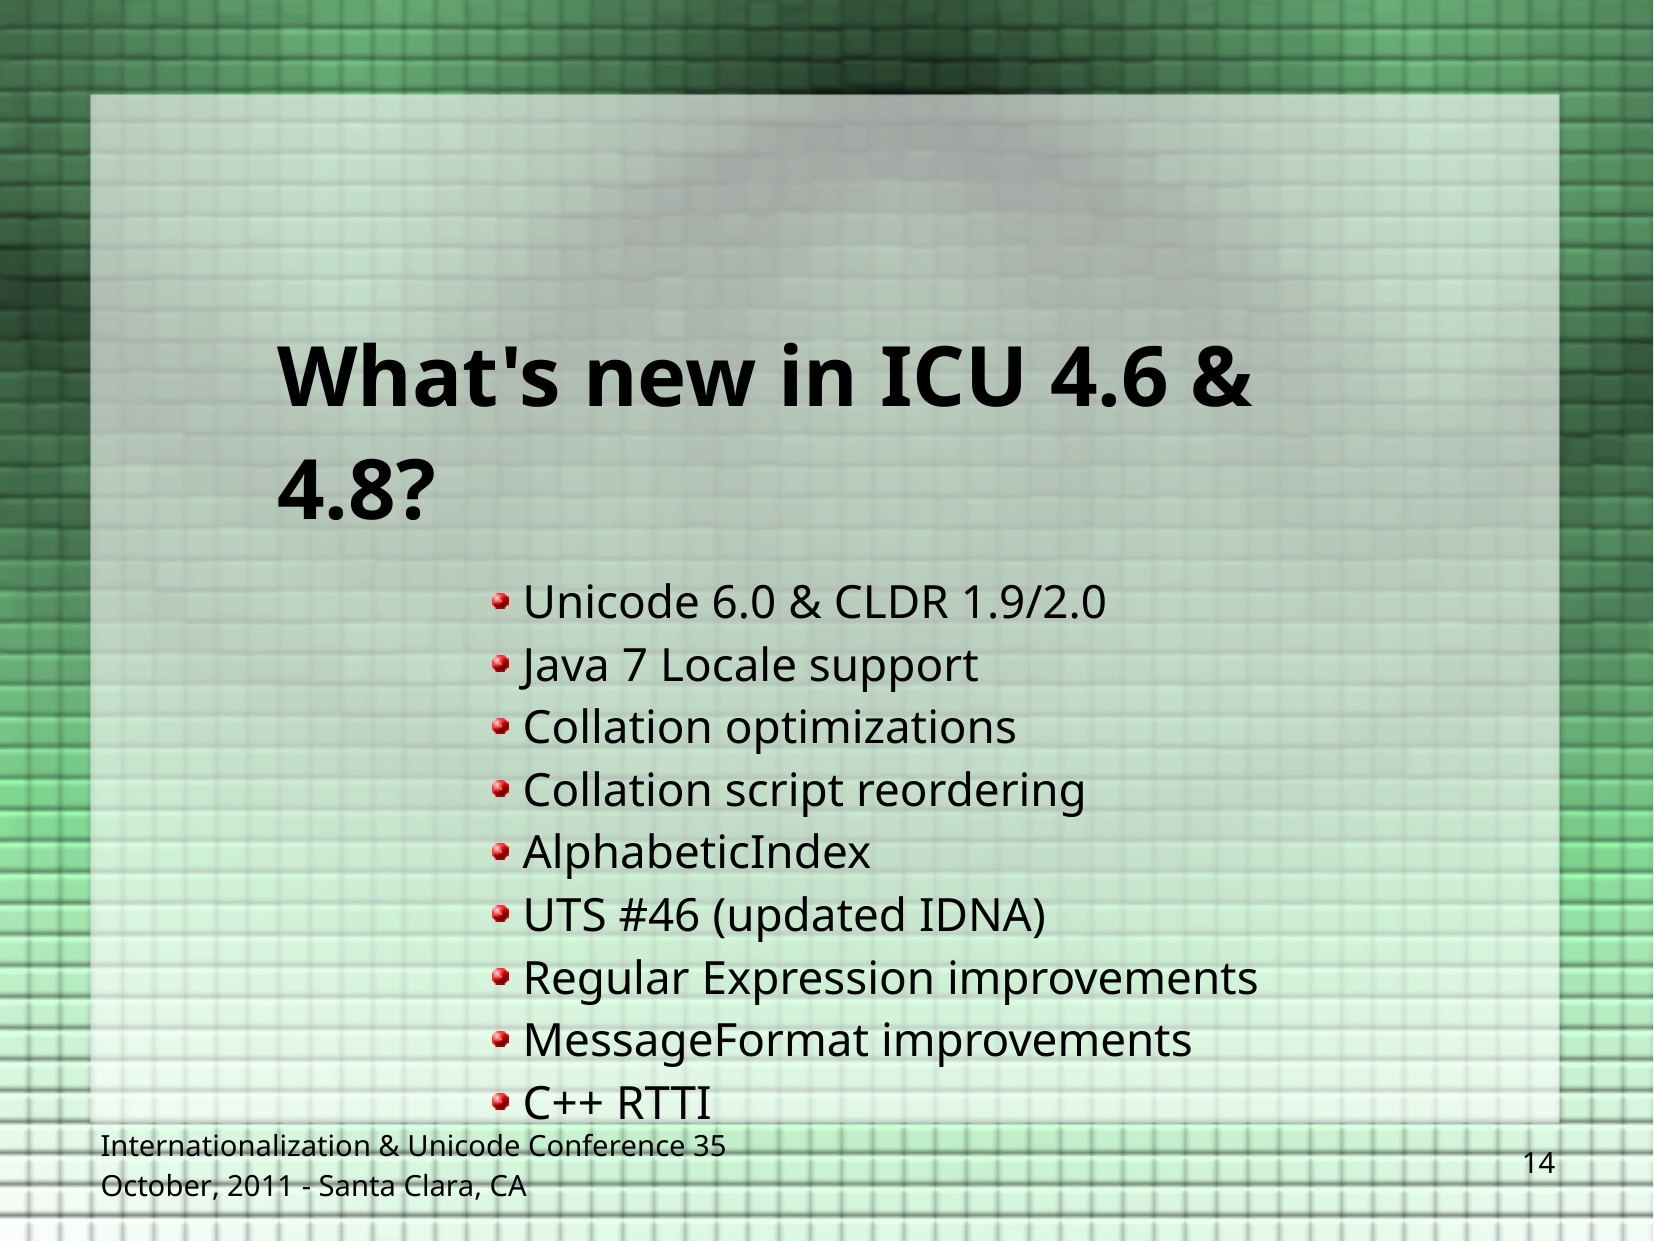

What's new in ICU 4.6 & 4.8?
Unicode 6.0 & CLDR 1.9/2.0
Java 7 Locale support
Collation optimizations
Collation script reordering
AlphabeticIndex
UTS #46 (updated IDNA)
Regular Expression improvements
MessageFormat improvements
C++ RTTI